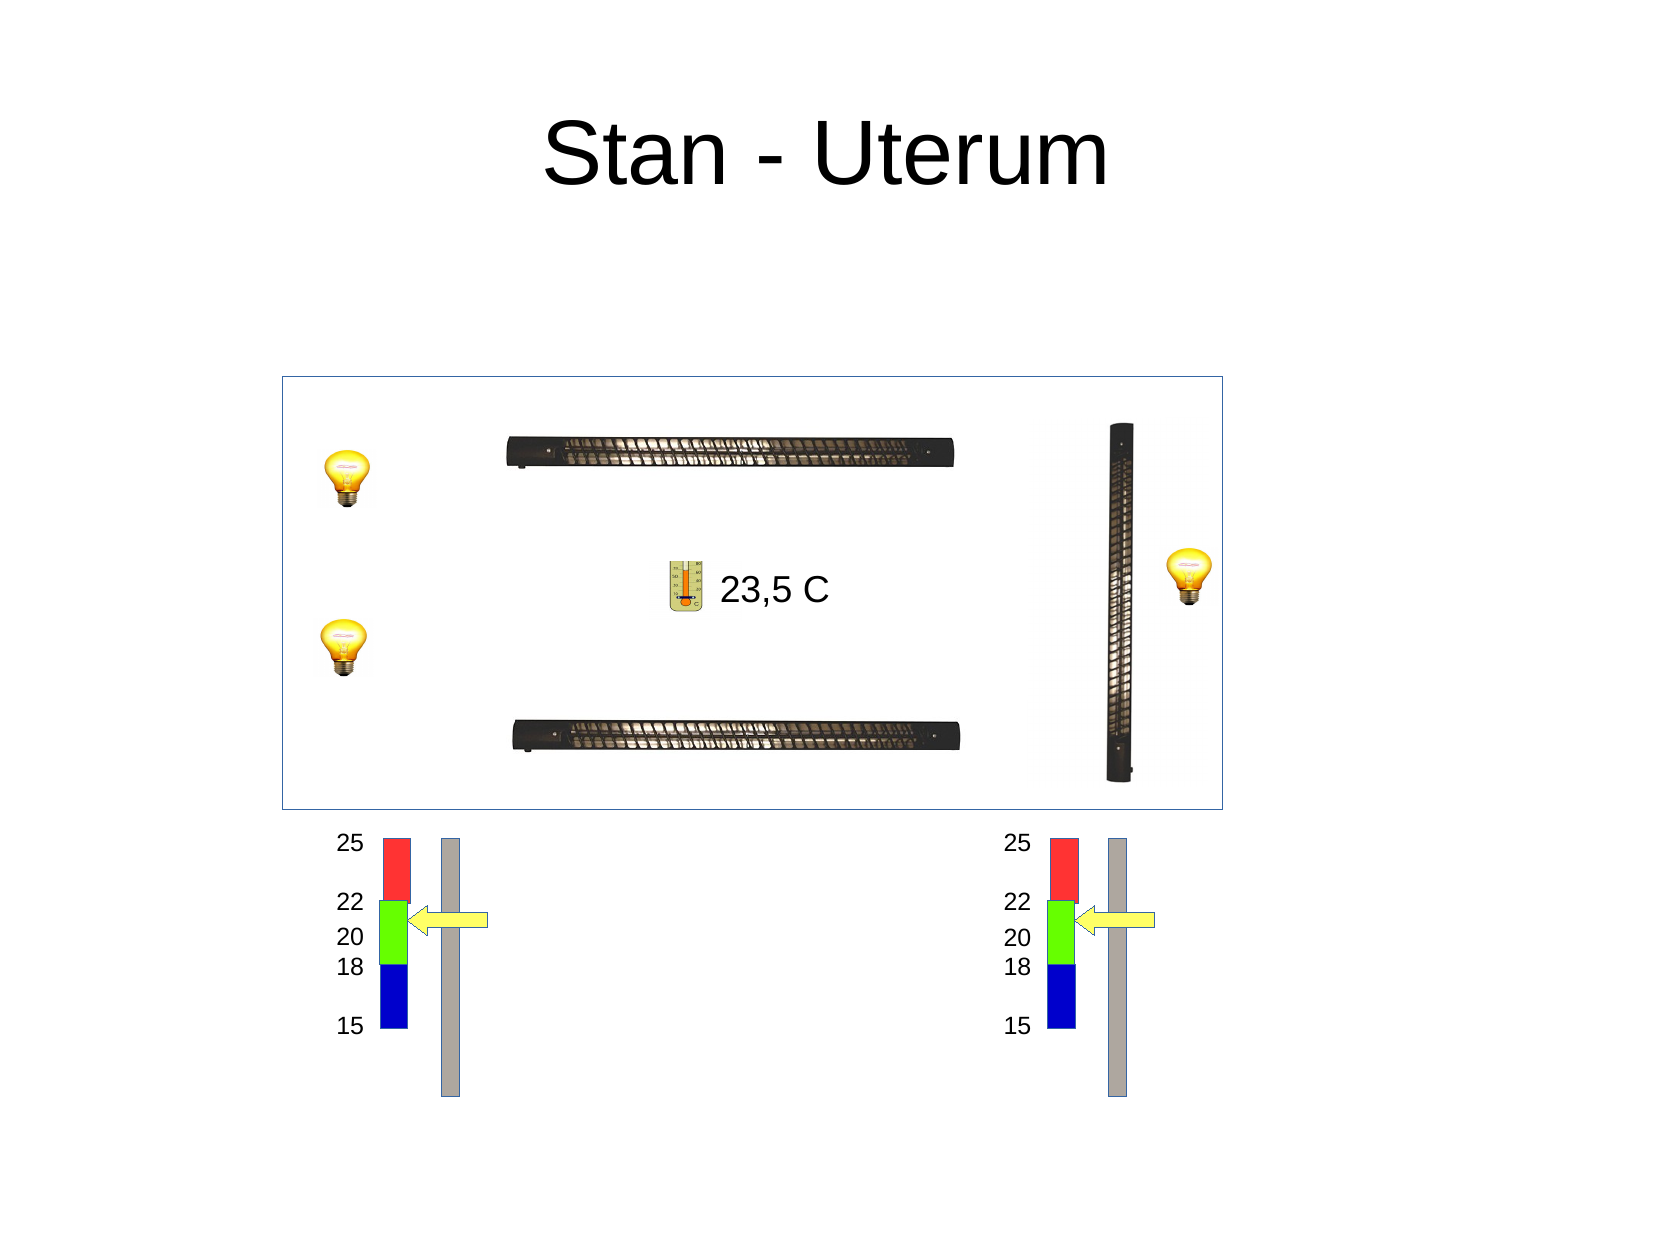

# Stan - Uterum
23,5 C
25
25
22
22
20
20
18
18
15
15